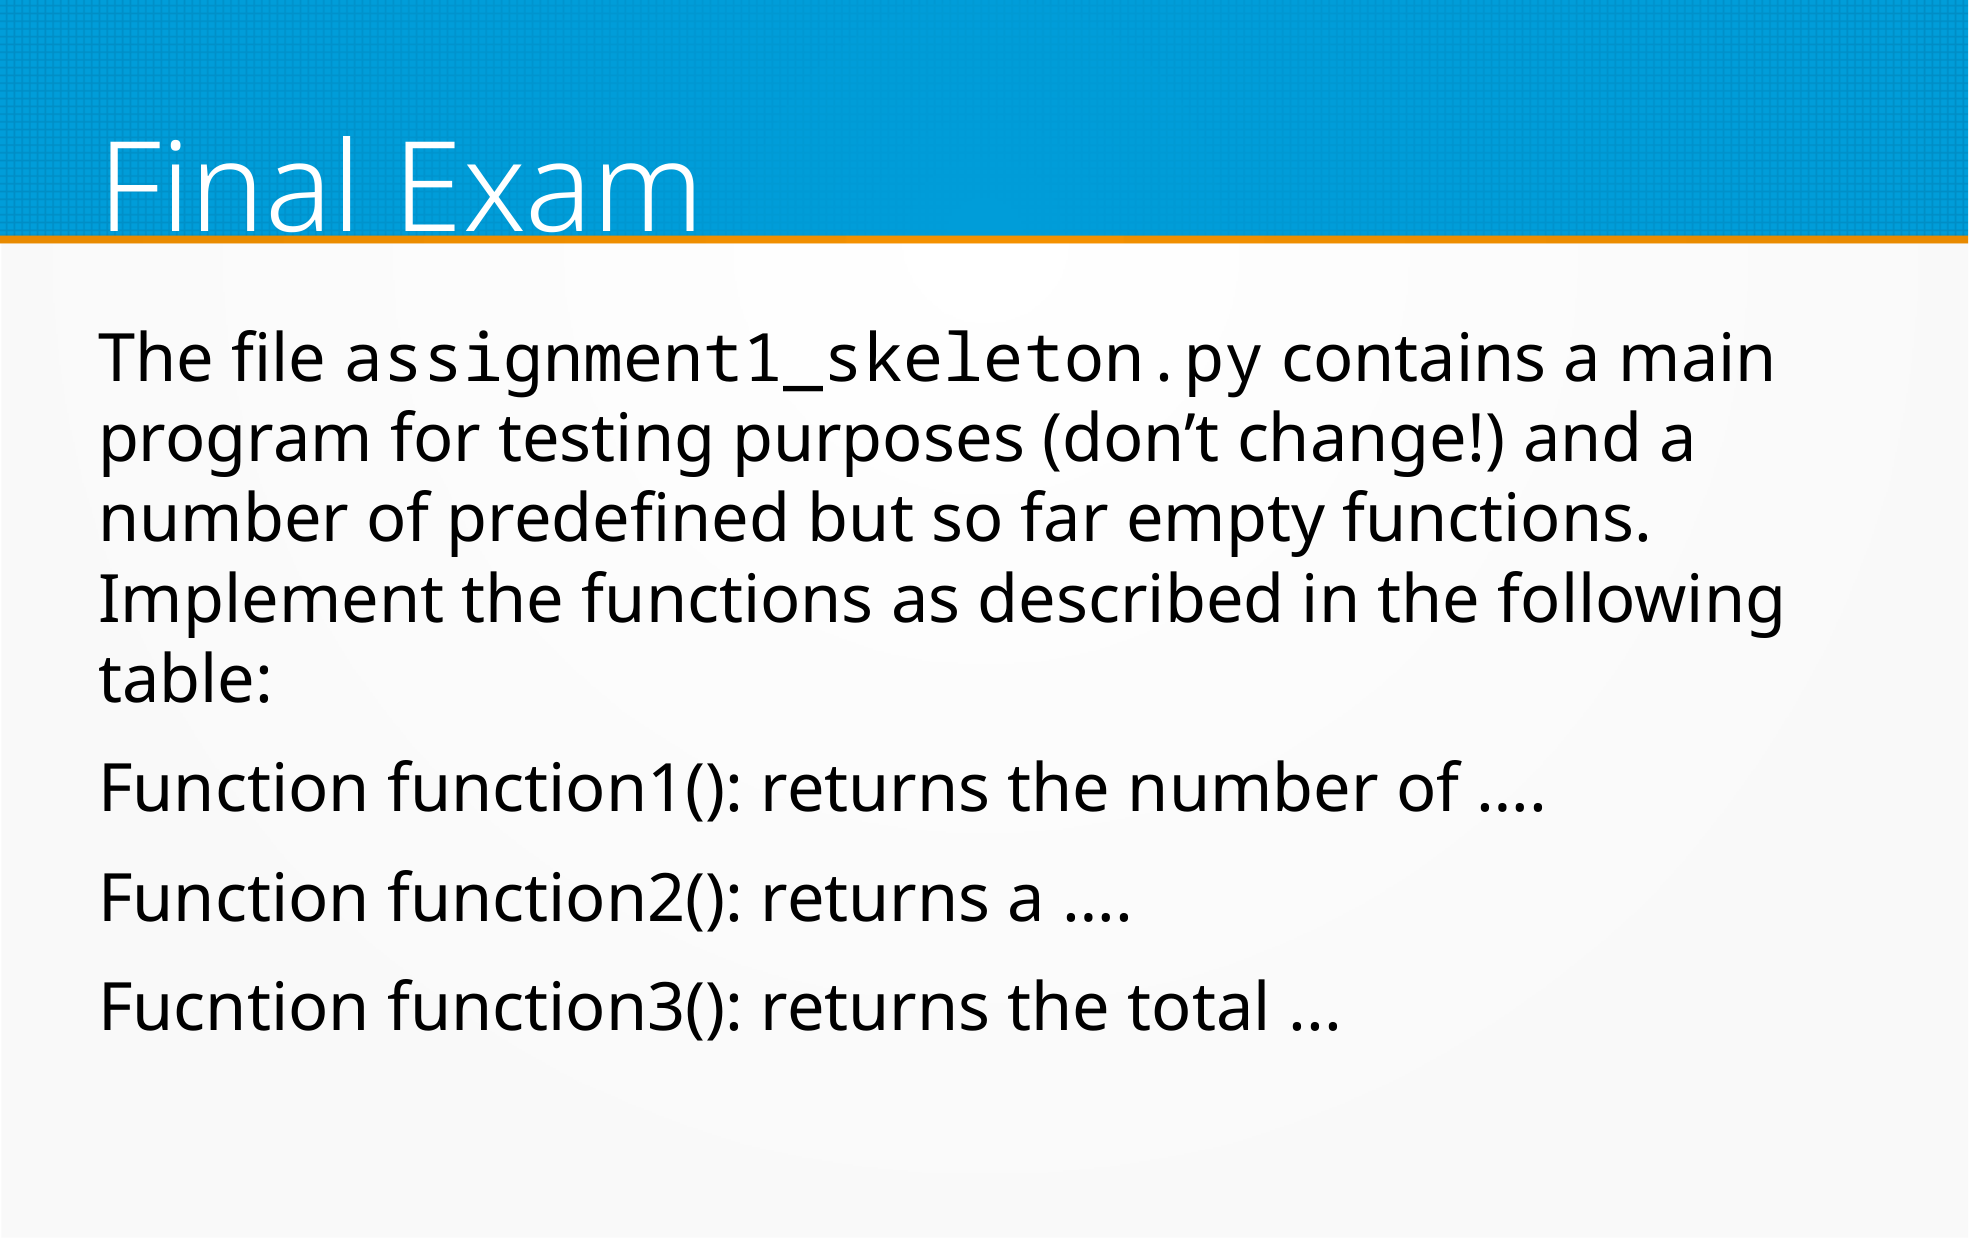

# Final Exam
The file assignment1_skeleton.py contains a main program for testing purposes (don’t change!) and a number of predefined but so far empty functions. Implement the functions as described in the following table:
Function function1(): returns the number of ….
Function function2(): returns a ….
Fucntion function3(): returns the total ...